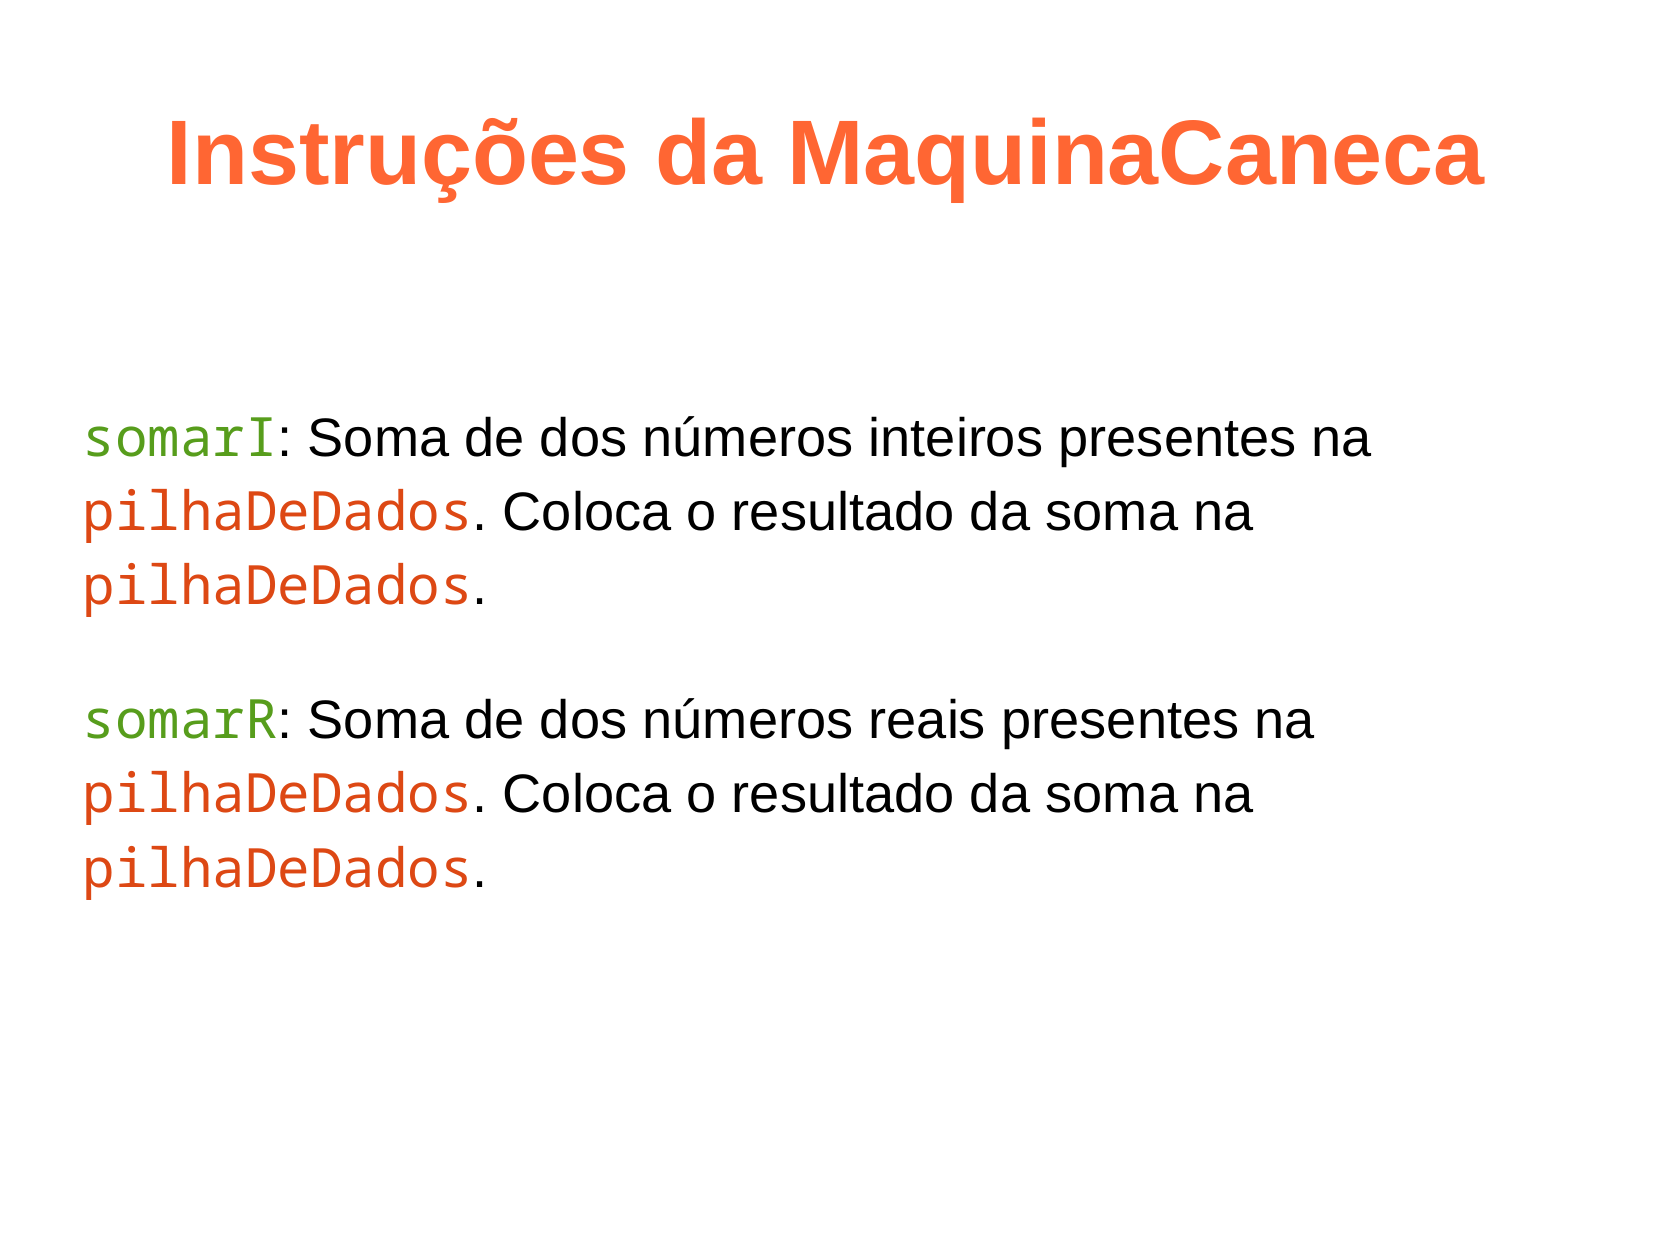

# Instruções da MaquinaCaneca
somarI: Soma de dos números inteiros presentes na pilhaDeDados. Coloca o resultado da soma na pilhaDeDados.
somarR: Soma de dos números reais presentes na pilhaDeDados. Coloca o resultado da soma na pilhaDeDados.